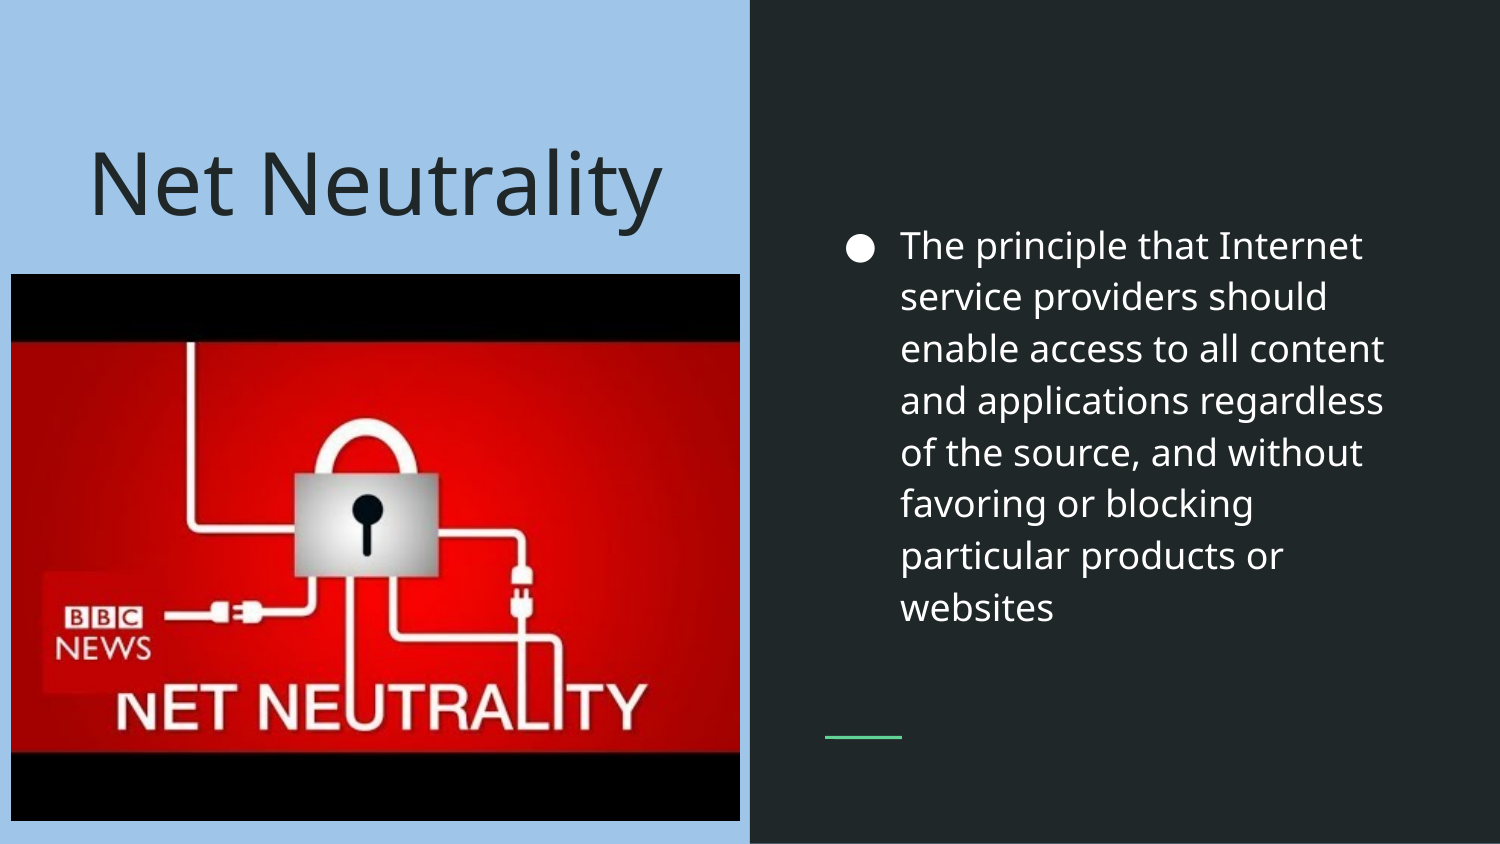

# Net Neutrality
The principle that Internet service providers should enable access to all content and applications regardless of the source, and without favoring or blocking particular products or websites